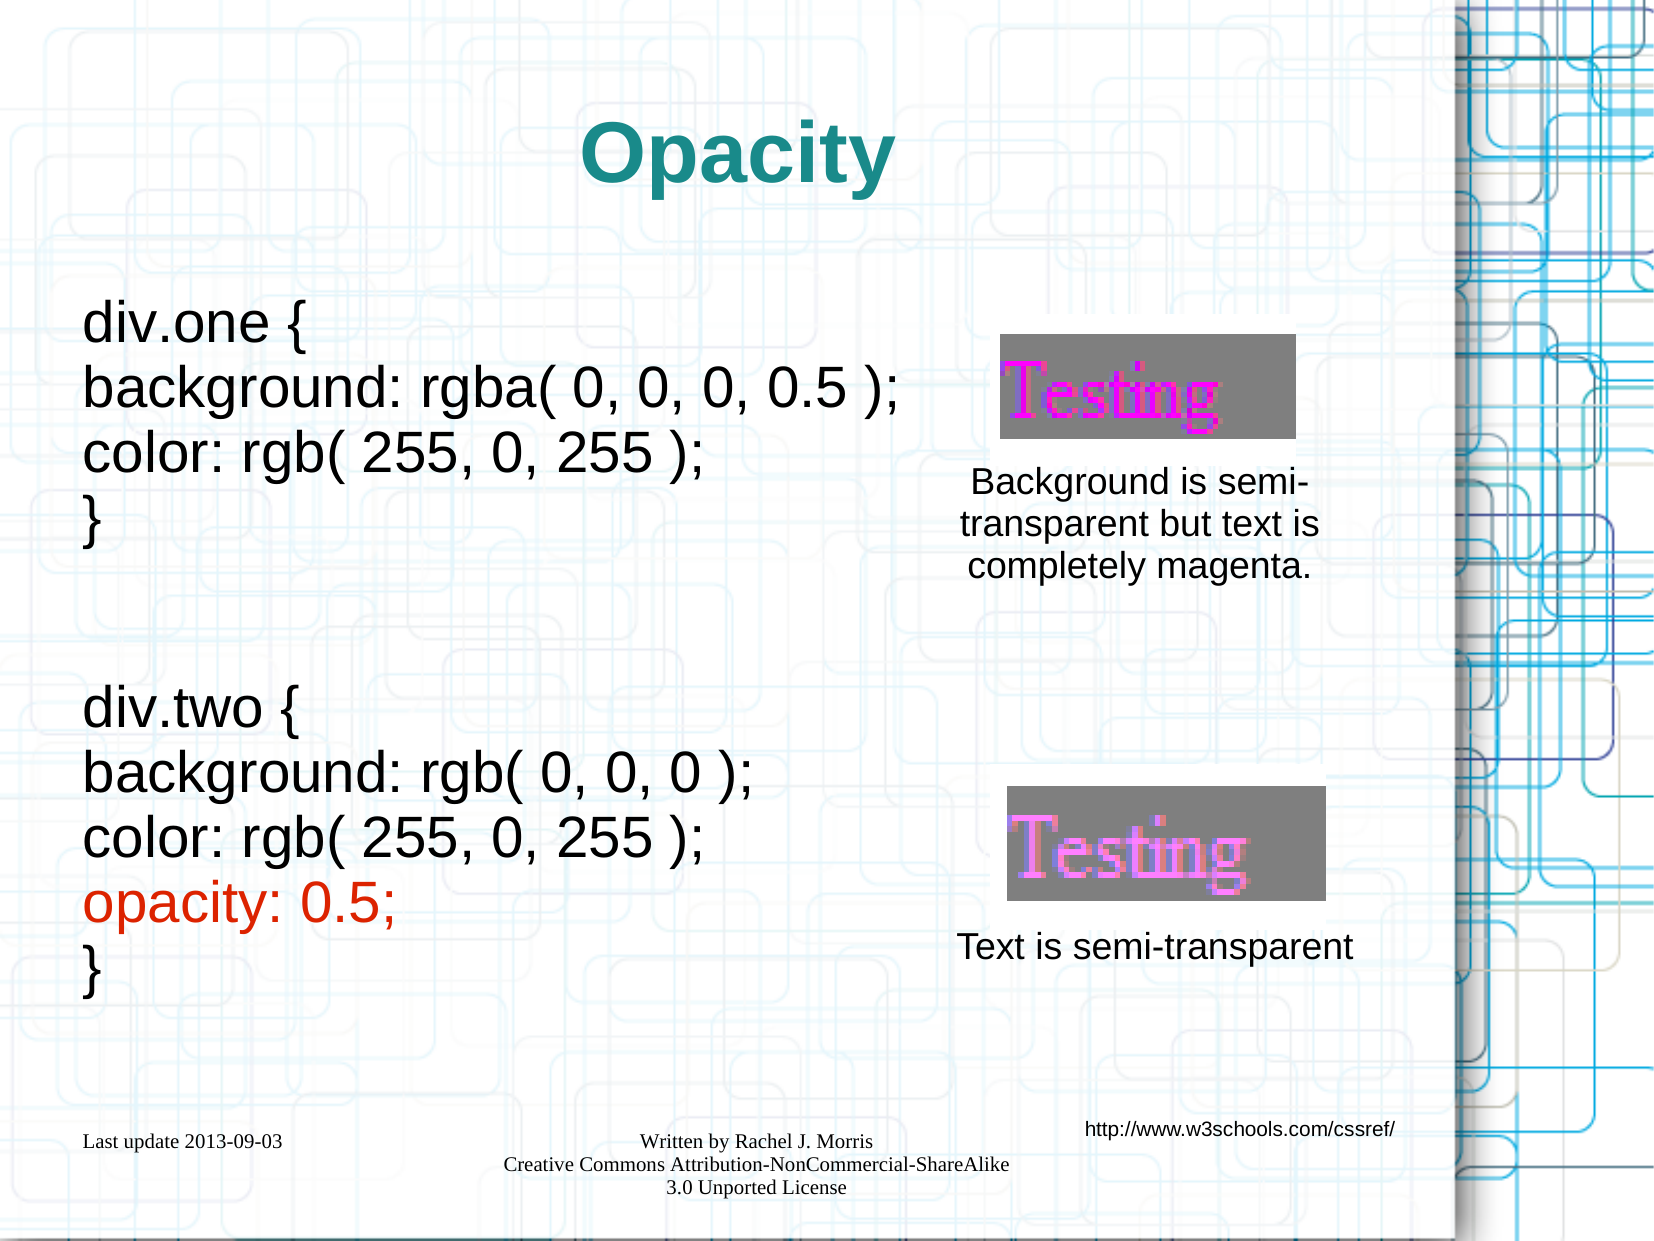

# Opacity
div.one {
background: rgba( 0, 0, 0, 0.5 );
color: rgb( 255, 0, 255 );
}
div.two {
background: rgb( 0, 0, 0 );
color: rgb( 255, 0, 255 );
opacity: 0.5;
}
Background is semi-transparent but text is completely magenta.
Text is semi-transparent
http://www.w3schools.com/cssref/